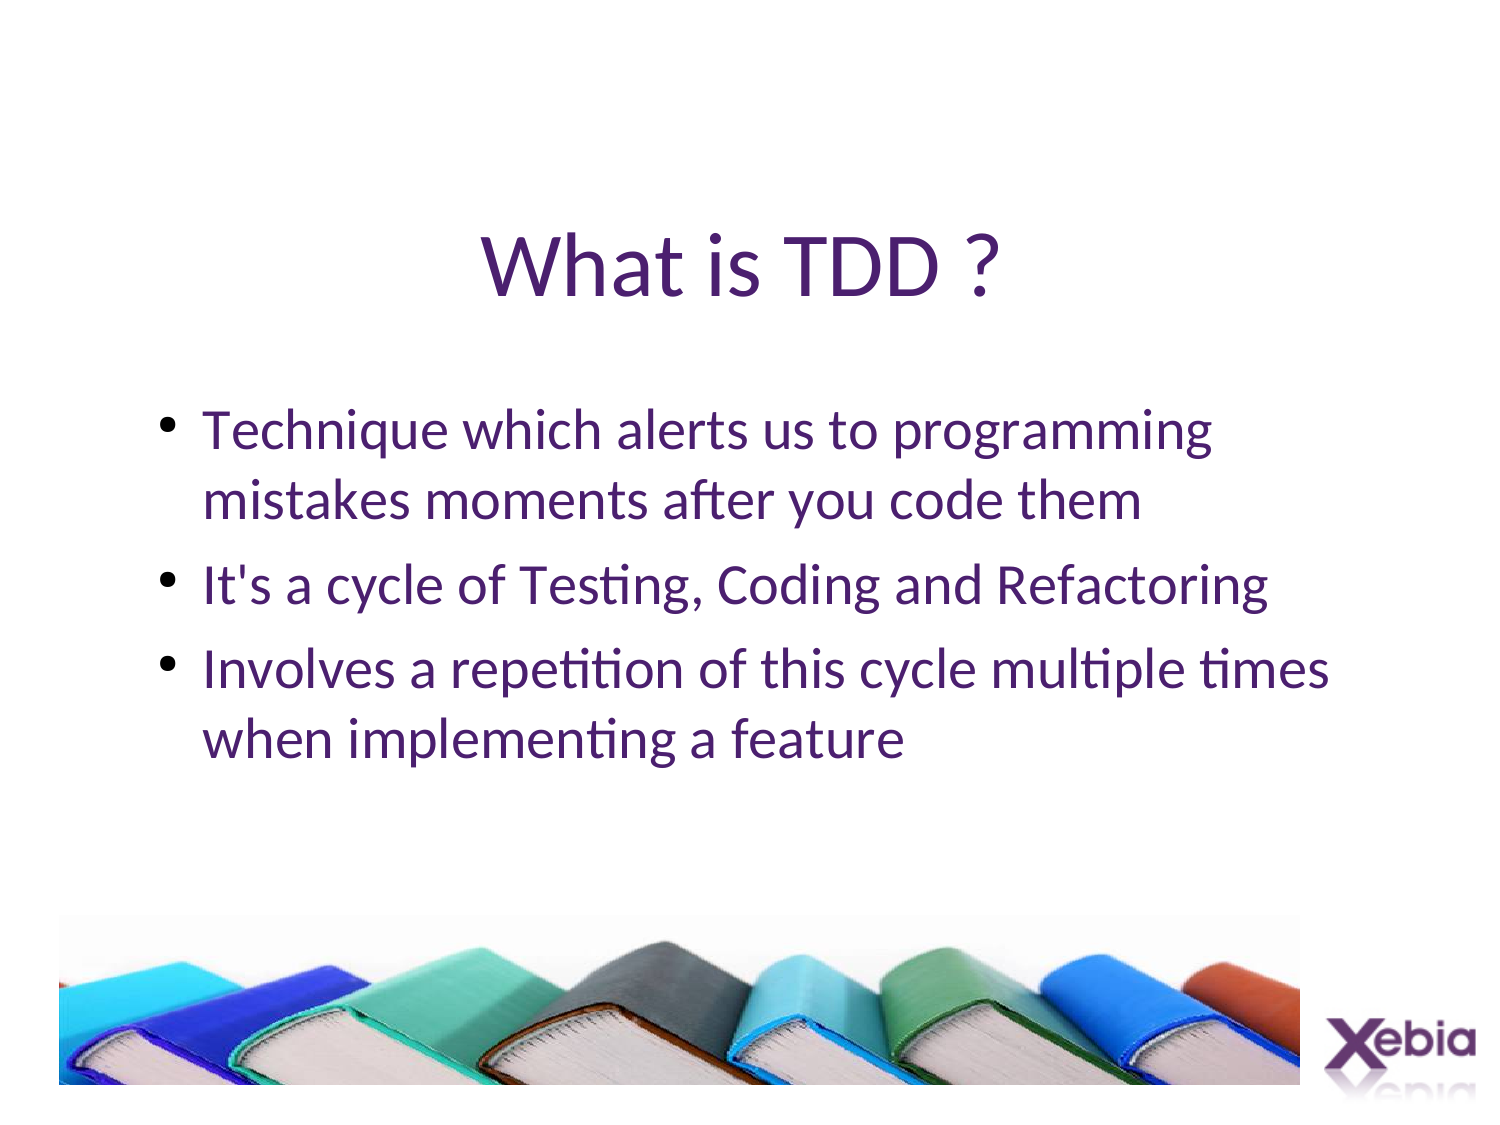

# What is TDD ?
Technique which alerts us to programming mistakes moments after you code them
It's a cycle of Testing, Coding and Refactoring
Involves a repetition of this cycle multiple times when implementing a feature